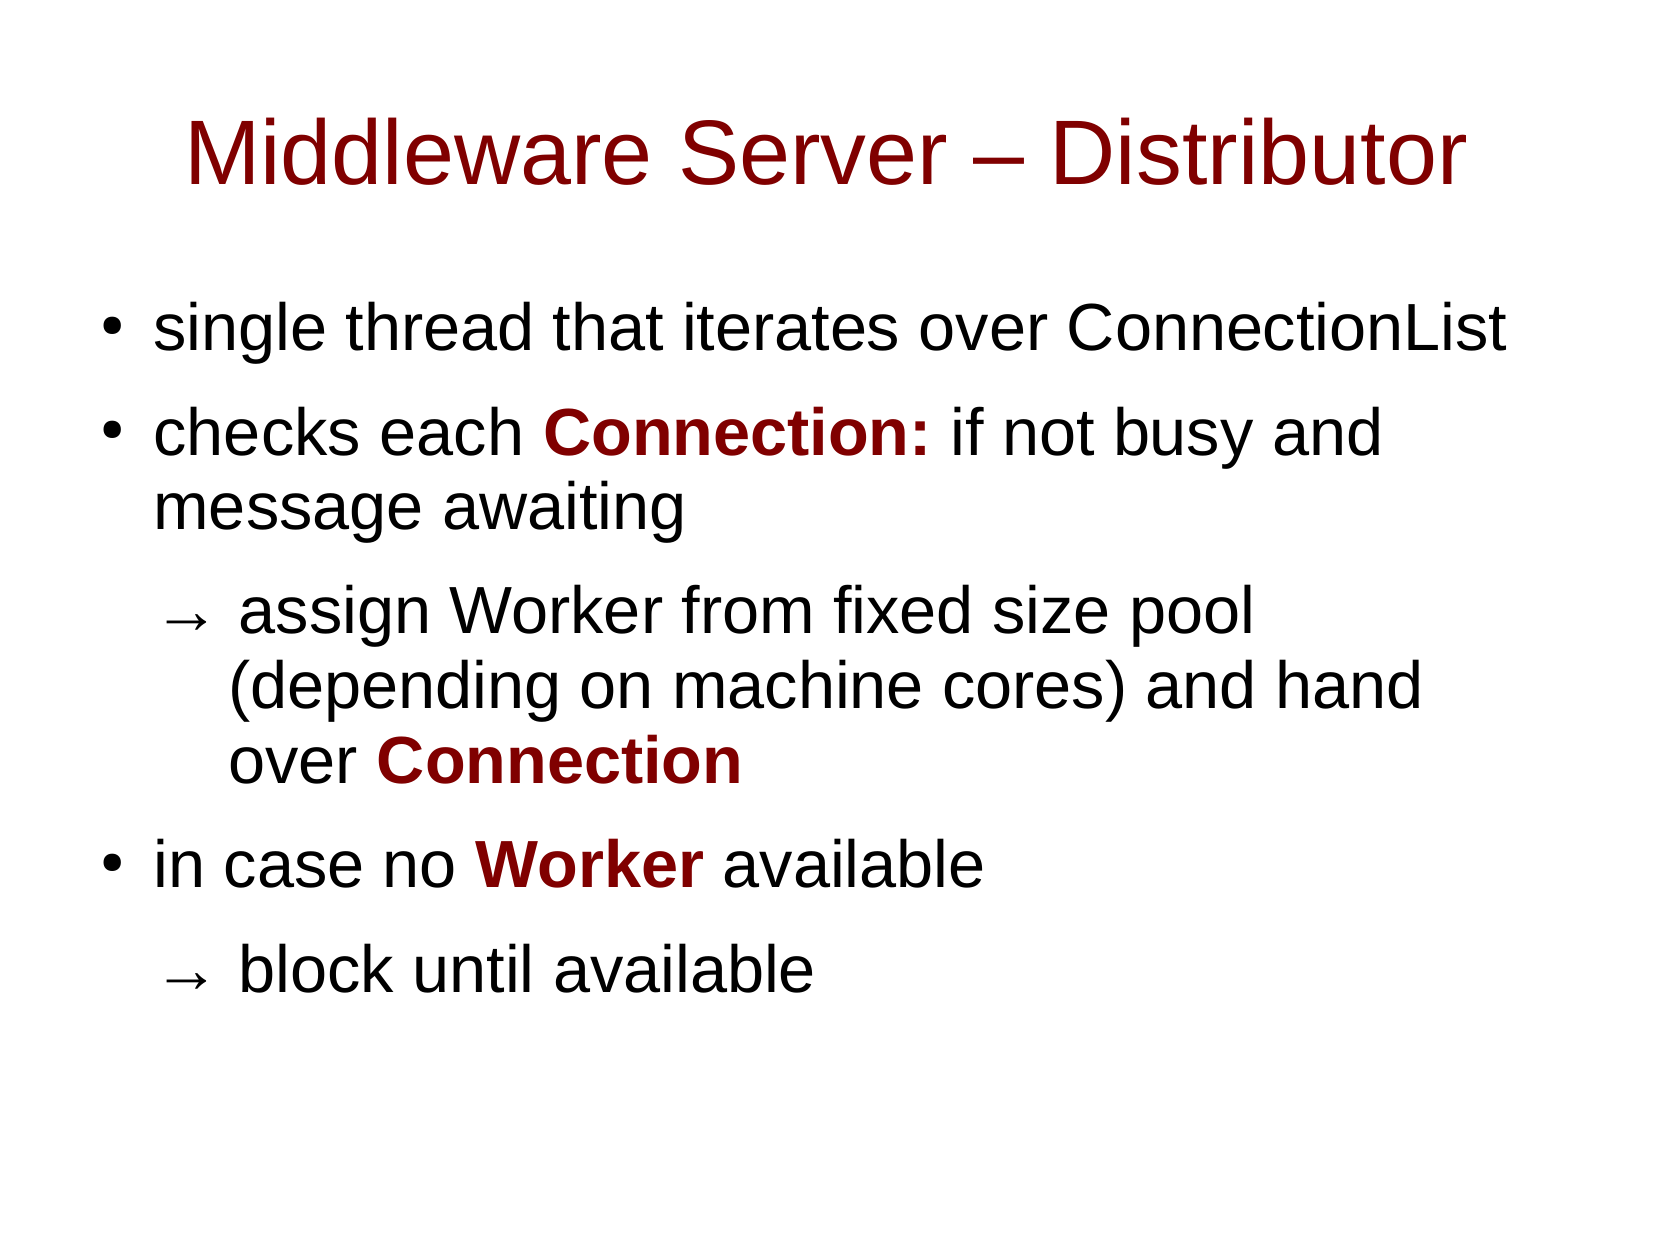

# Middleware Server – Distributor
single thread that iterates over ConnectionList
checks each Connection: if not busy and message awaiting
→ assign Worker from fixed size pool 	(depending on machine cores) and hand 		over Connection
in case no Worker available
→ block until available